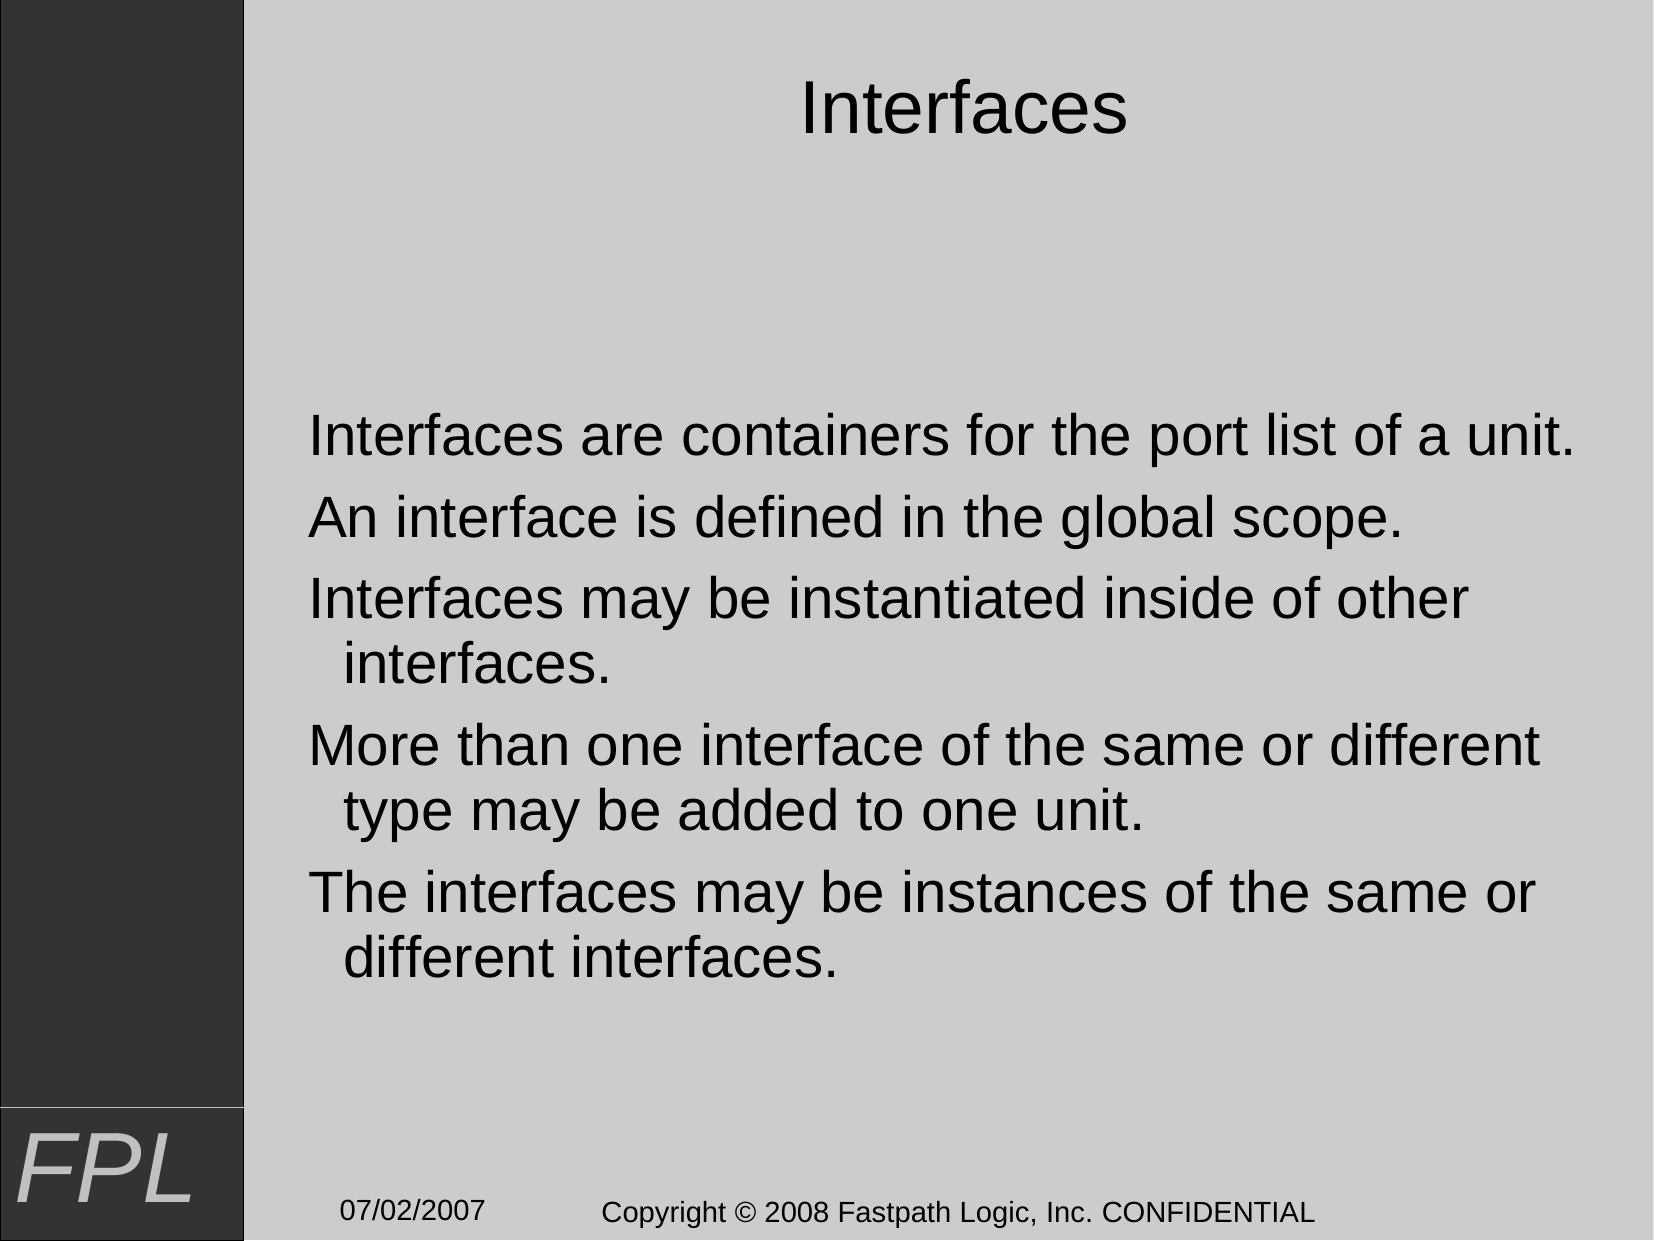

# Interfaces
Interfaces are containers for the port list of a unit.
An interface is defined in the global scope.
Interfaces may be instantiated inside of other interfaces.
More than one interface of the same or different type may be added to one unit.
The interfaces may be instances of the same or different interfaces.
07/02/2007
© 2007 FASTPATH LOGIC INC.